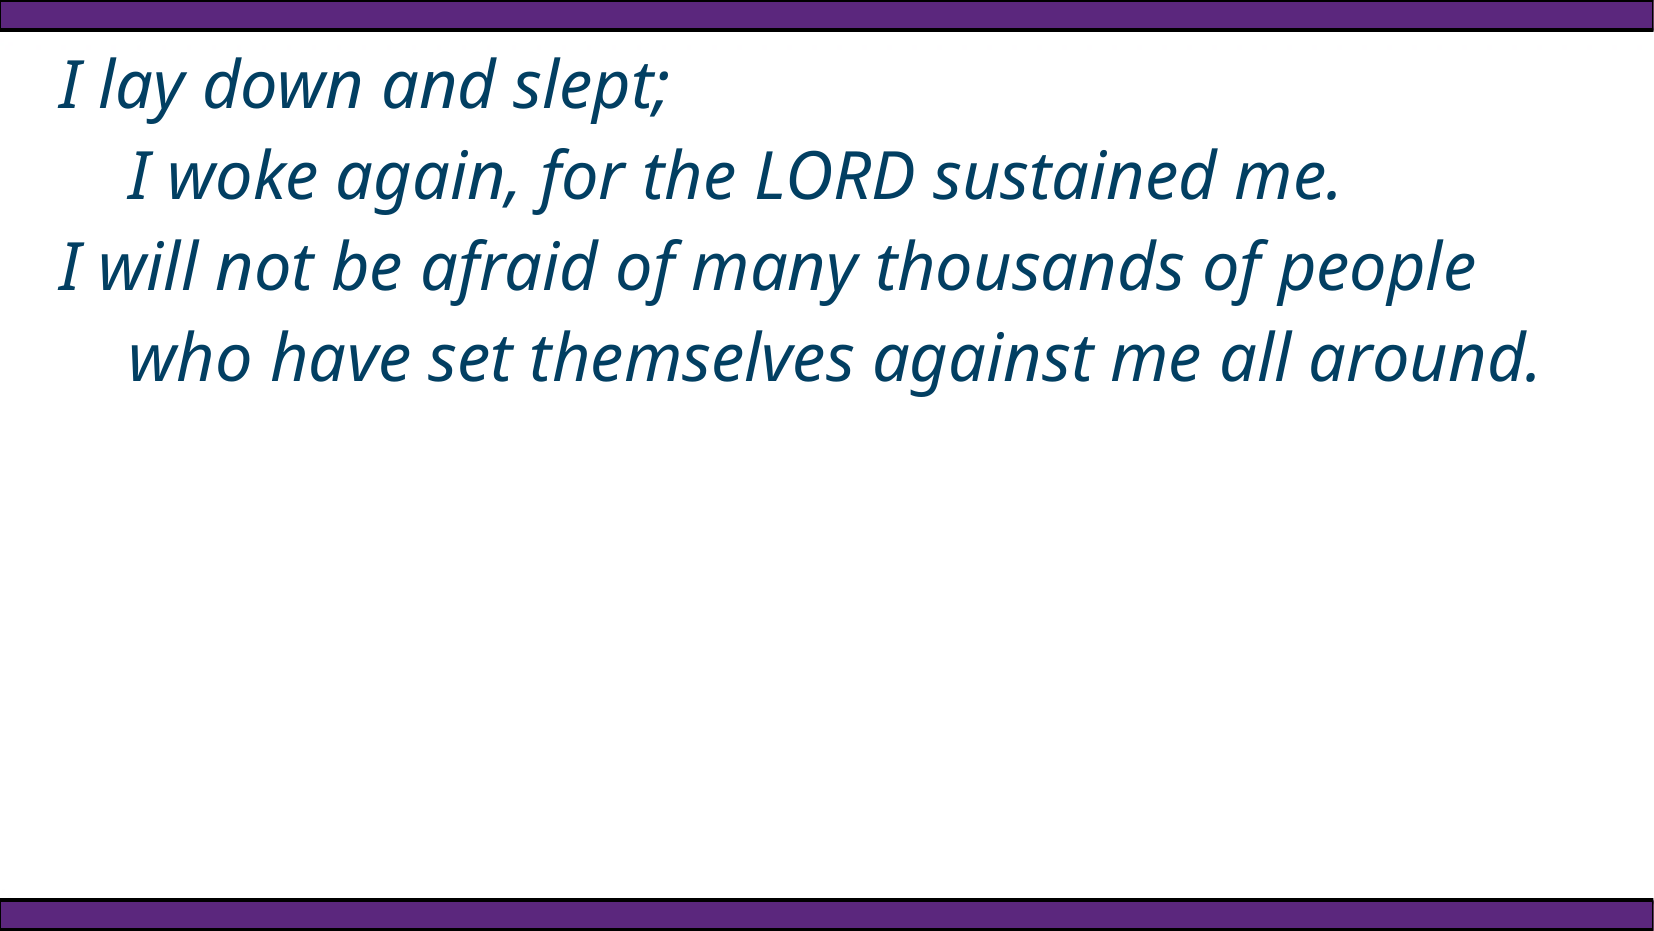

I lay down and slept;
 I woke again, for the Lord sustained me.
I will not be afraid of many thousands of people
 who have set themselves against me all around.